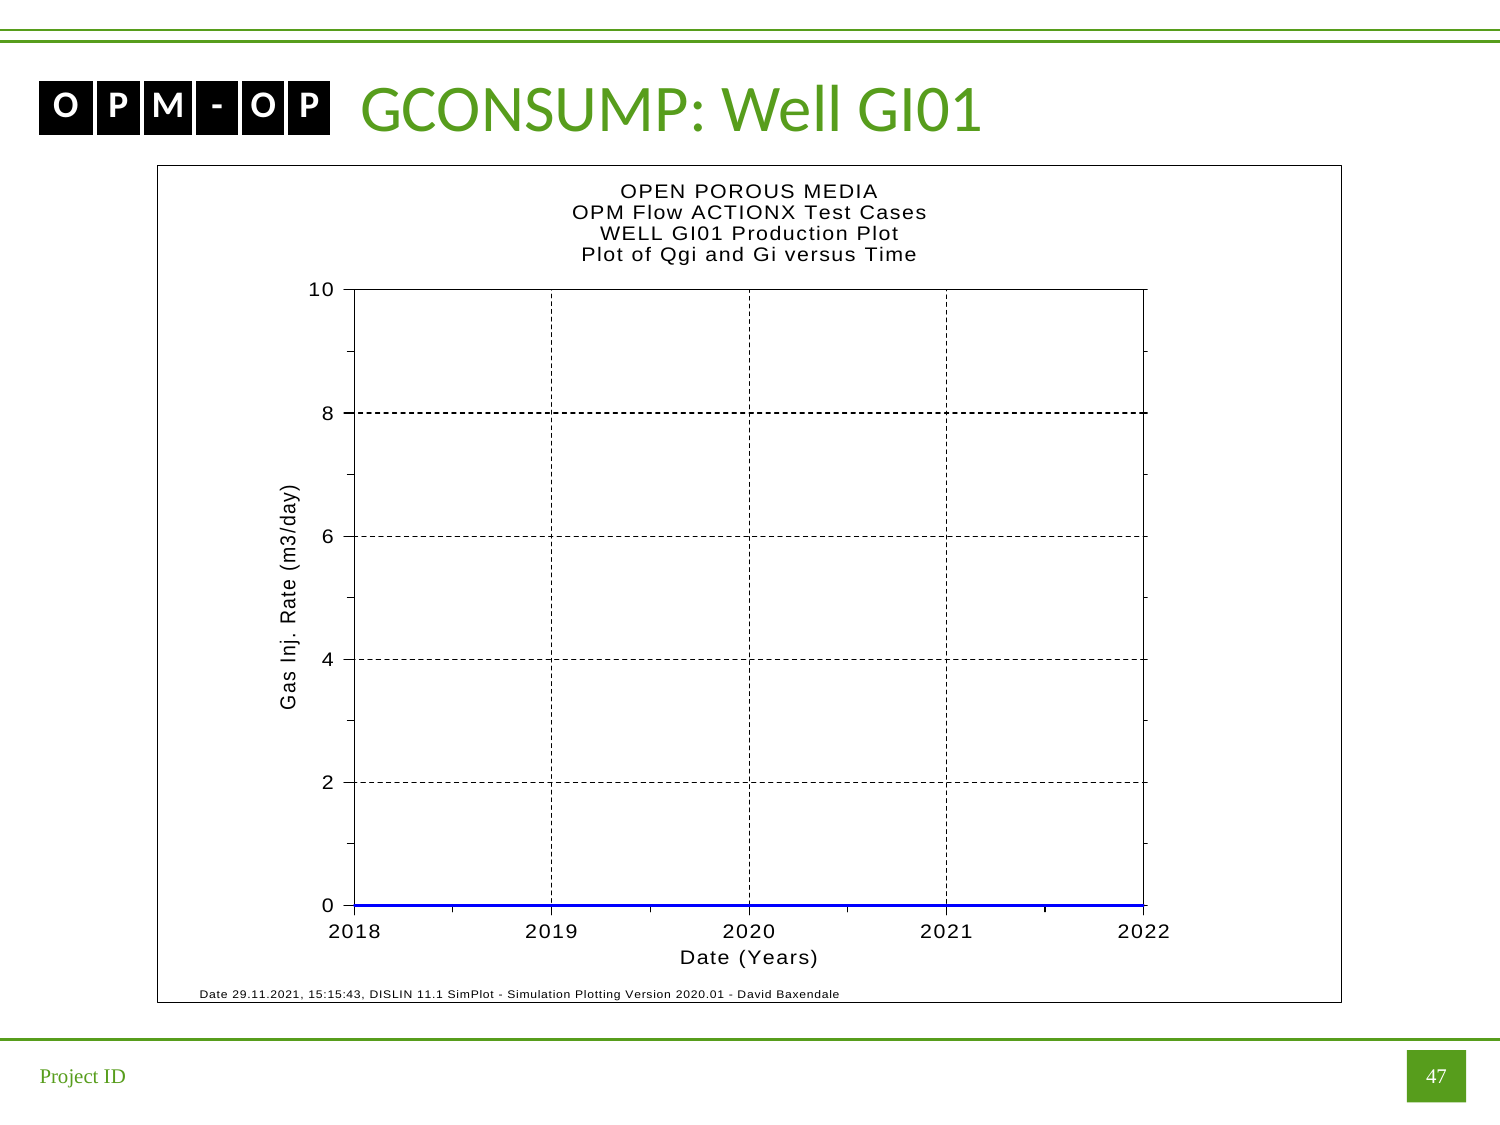

# GCONSUMP: well GI01
Project ID
47